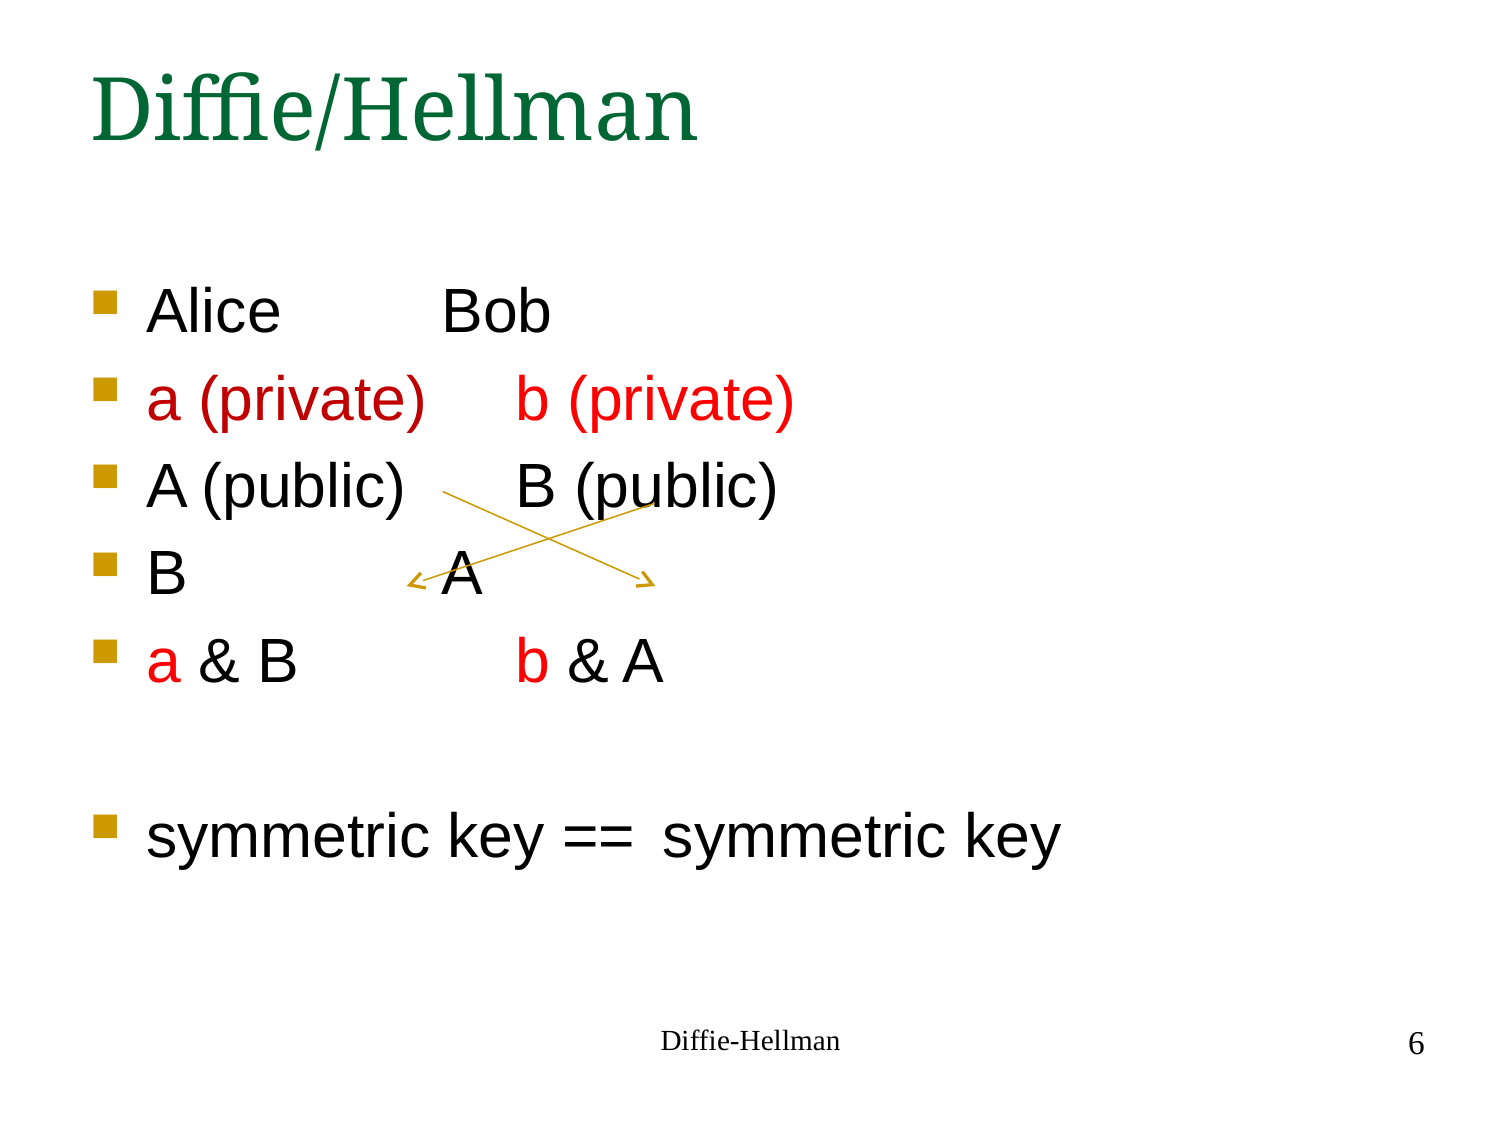

# Diffie/Hellman
Alice			Bob
a (private)		b (private)
A (public)		B (public)
B				A
a & B			b & A
symmetric key ==	symmetric key
Diffie-Hellman
6